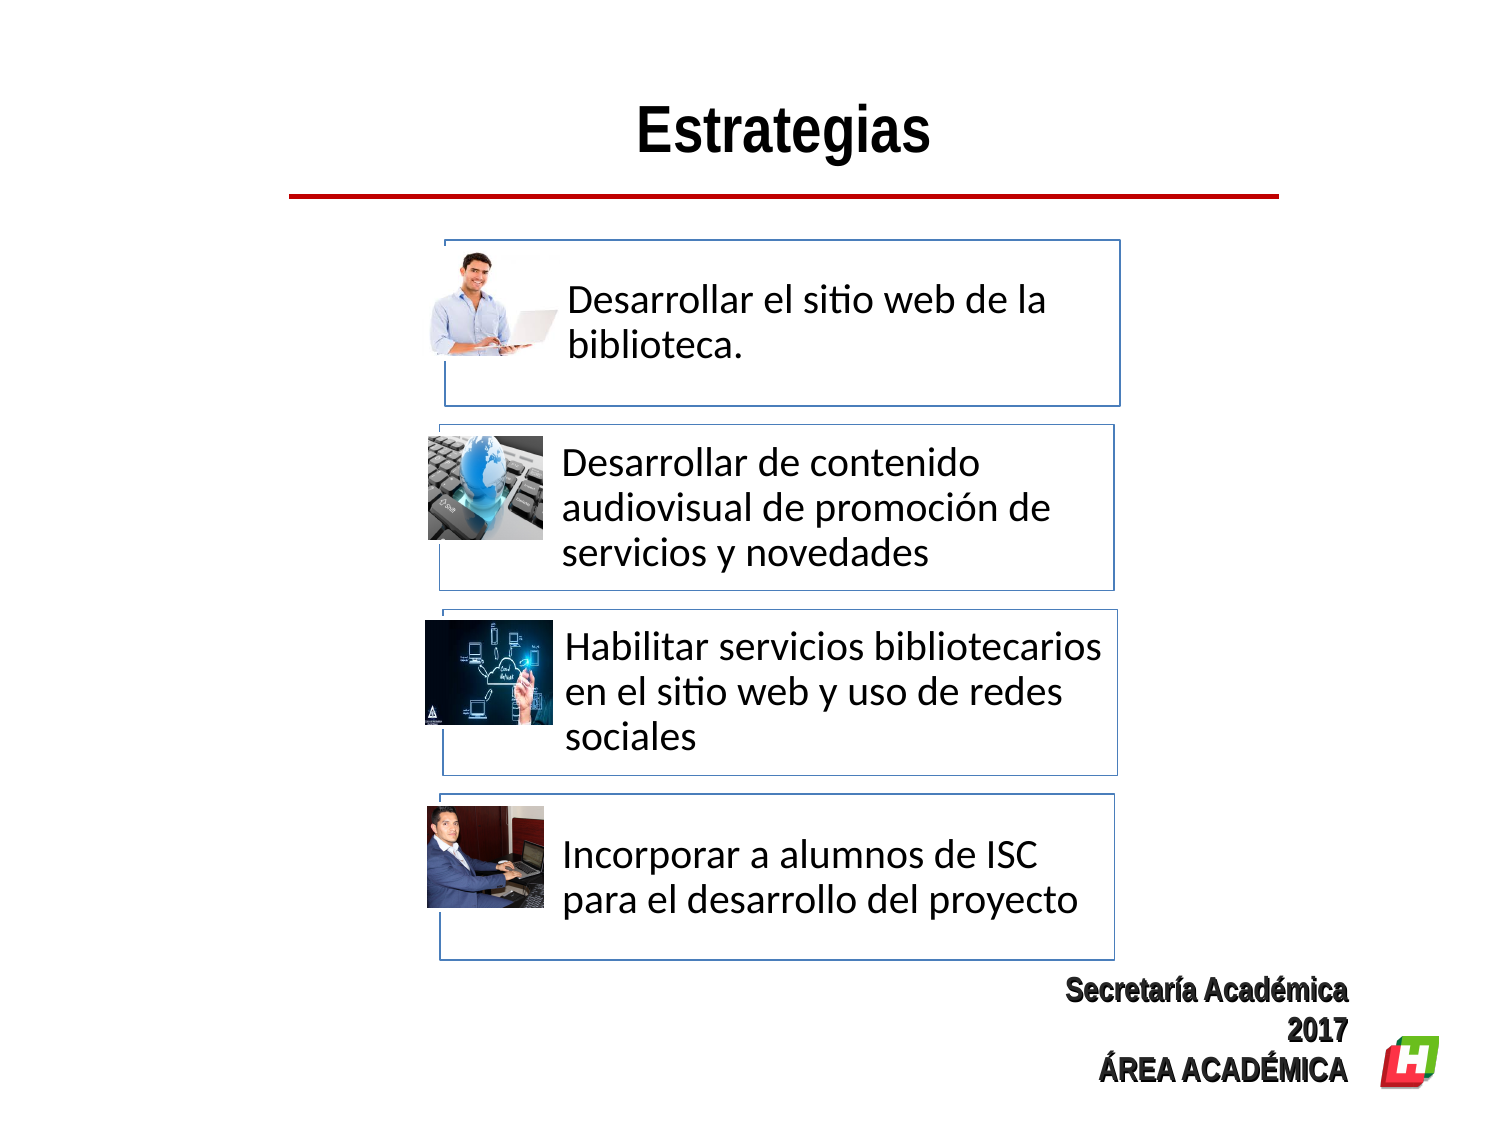

Estrategias
Desarrollar el sitio web de la biblioteca.
Desarrollar de contenido audiovisual de promoción de servicios y novedades
Habilitar servicios bibliotecarios en el sitio web y uso de redes sociales
Incorporar a alumnos de ISC para el desarrollo del proyecto
Secretaría Académica
2017
ÁREA ACADÉMICA